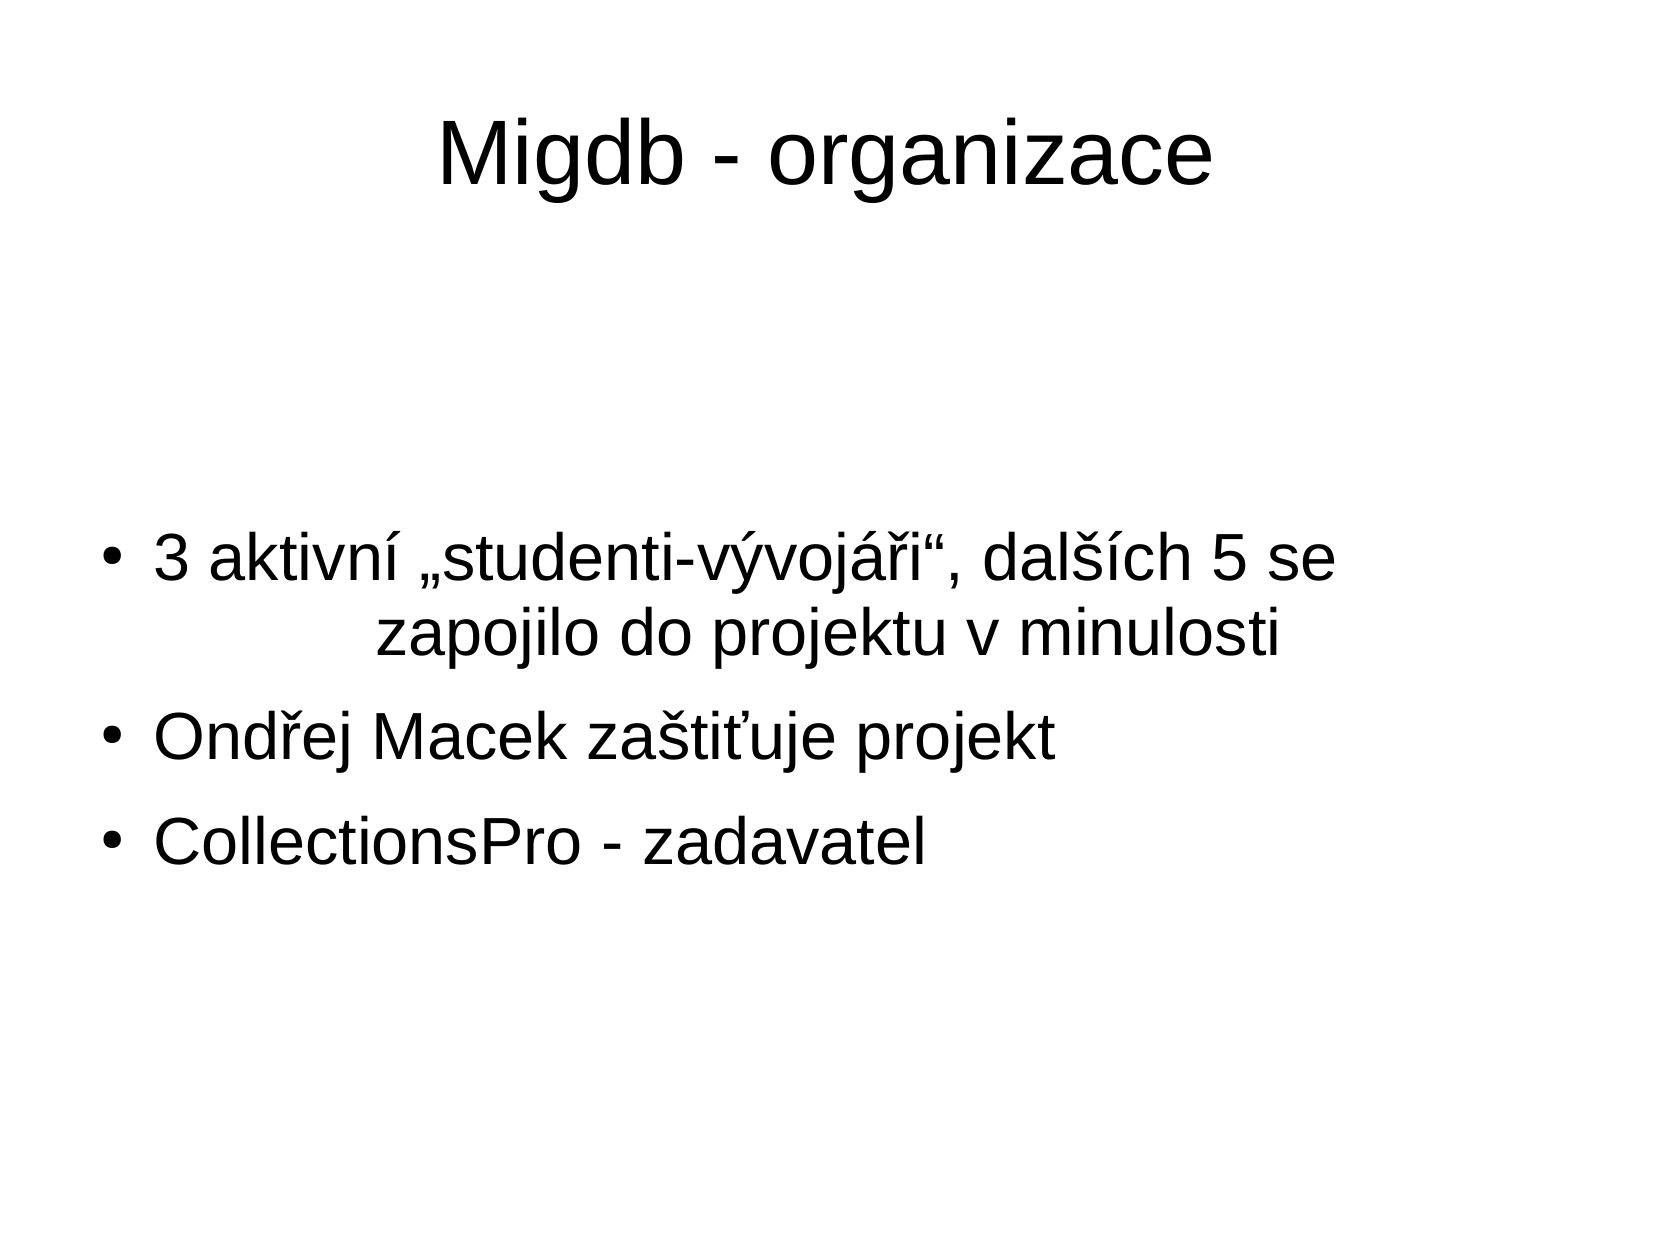

# Migdb - organizace
3 aktivní „studenti-vývojáři“, dalších 5 se 						zapojilo do projektu v minulosti
Ondřej Macek zaštiťuje projekt
CollectionsPro - zadavatel